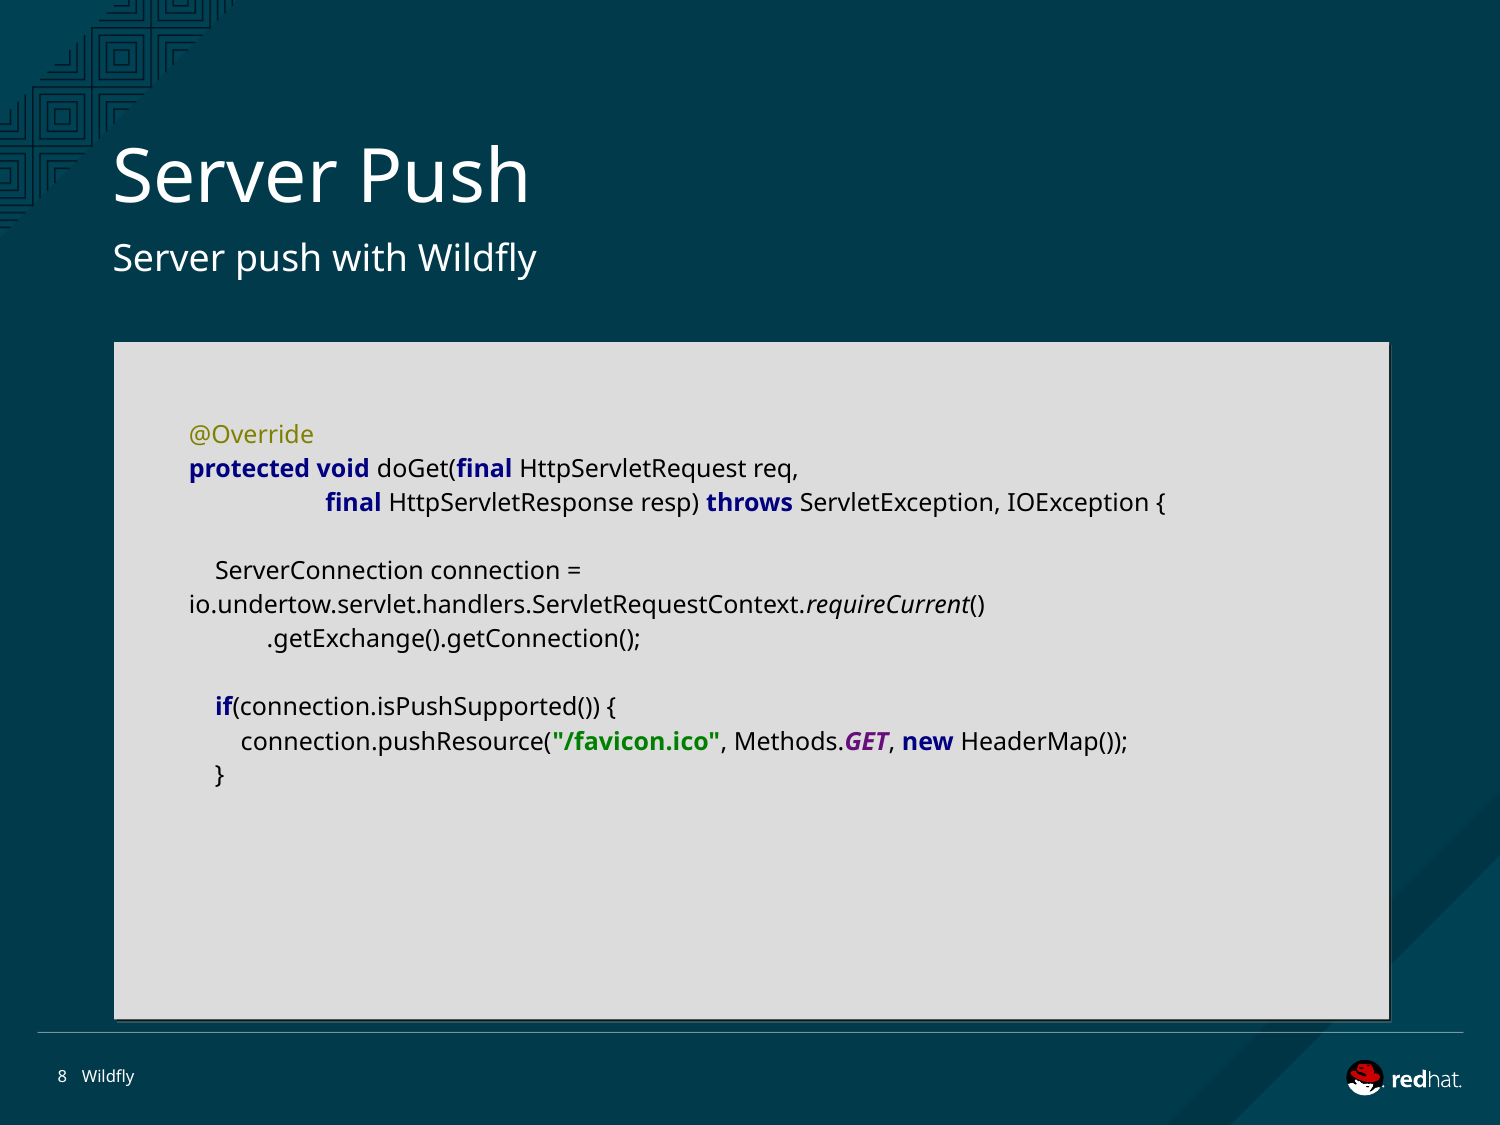

# Server Push
Server push with Wildfly
@Override
protected void doGet(final HttpServletRequest req,
 final HttpServletResponse resp) throws ServletException, IOException {
 ServerConnection connection = io.undertow.servlet.handlers.ServletRequestContext.requireCurrent()
 .getExchange().getConnection();
 if(connection.isPushSupported()) {
 connection.pushResource("/favicon.ico", Methods.GET, new HeaderMap());
 }
8
Wildfly